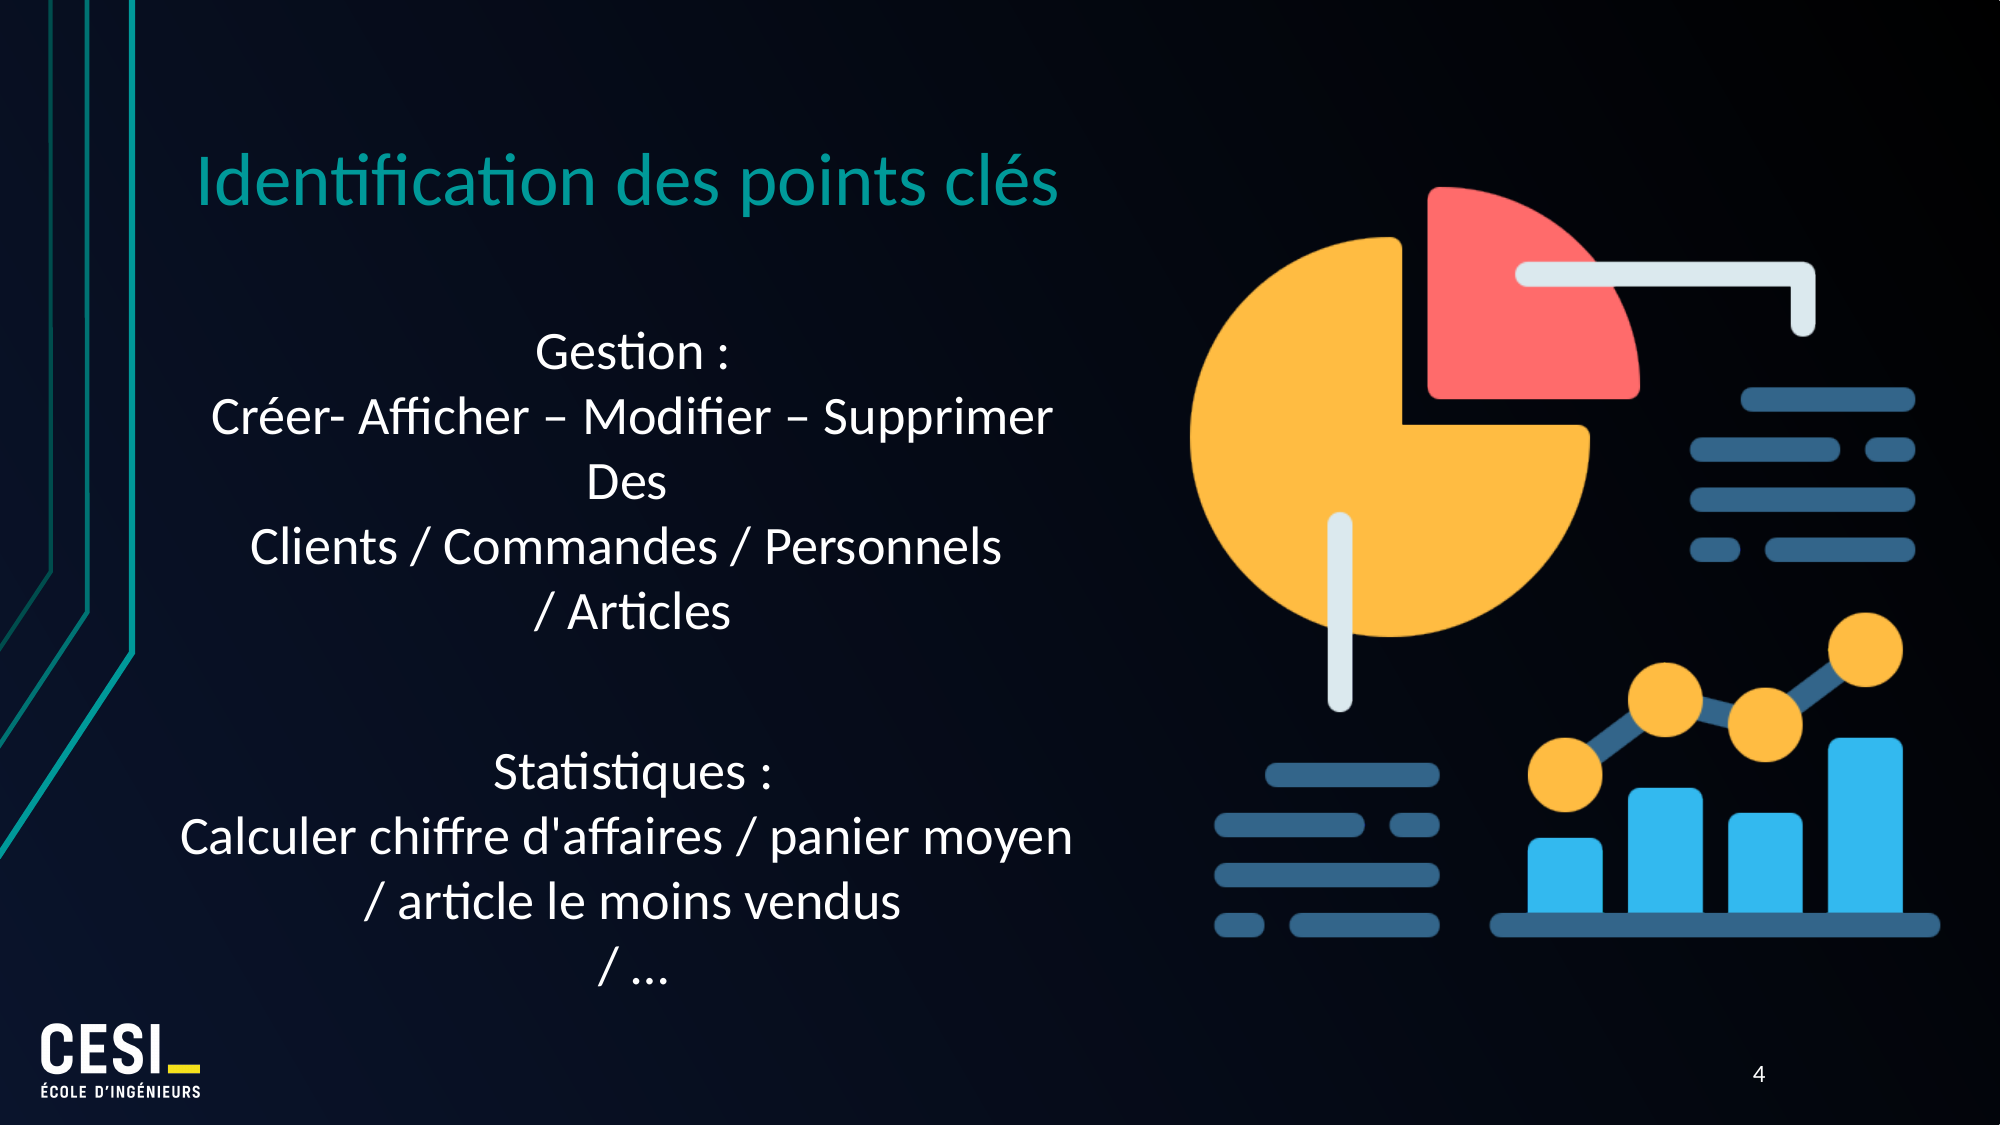

# Identification des points clés
Gestion :
Créer- Afficher – Modifier – Supprimer
Des
Clients / Commandes / Personnels
/ Articles
Statistiques :
Calculer chiffre d'affaires / panier moyen
/ article le moins vendus
/ …